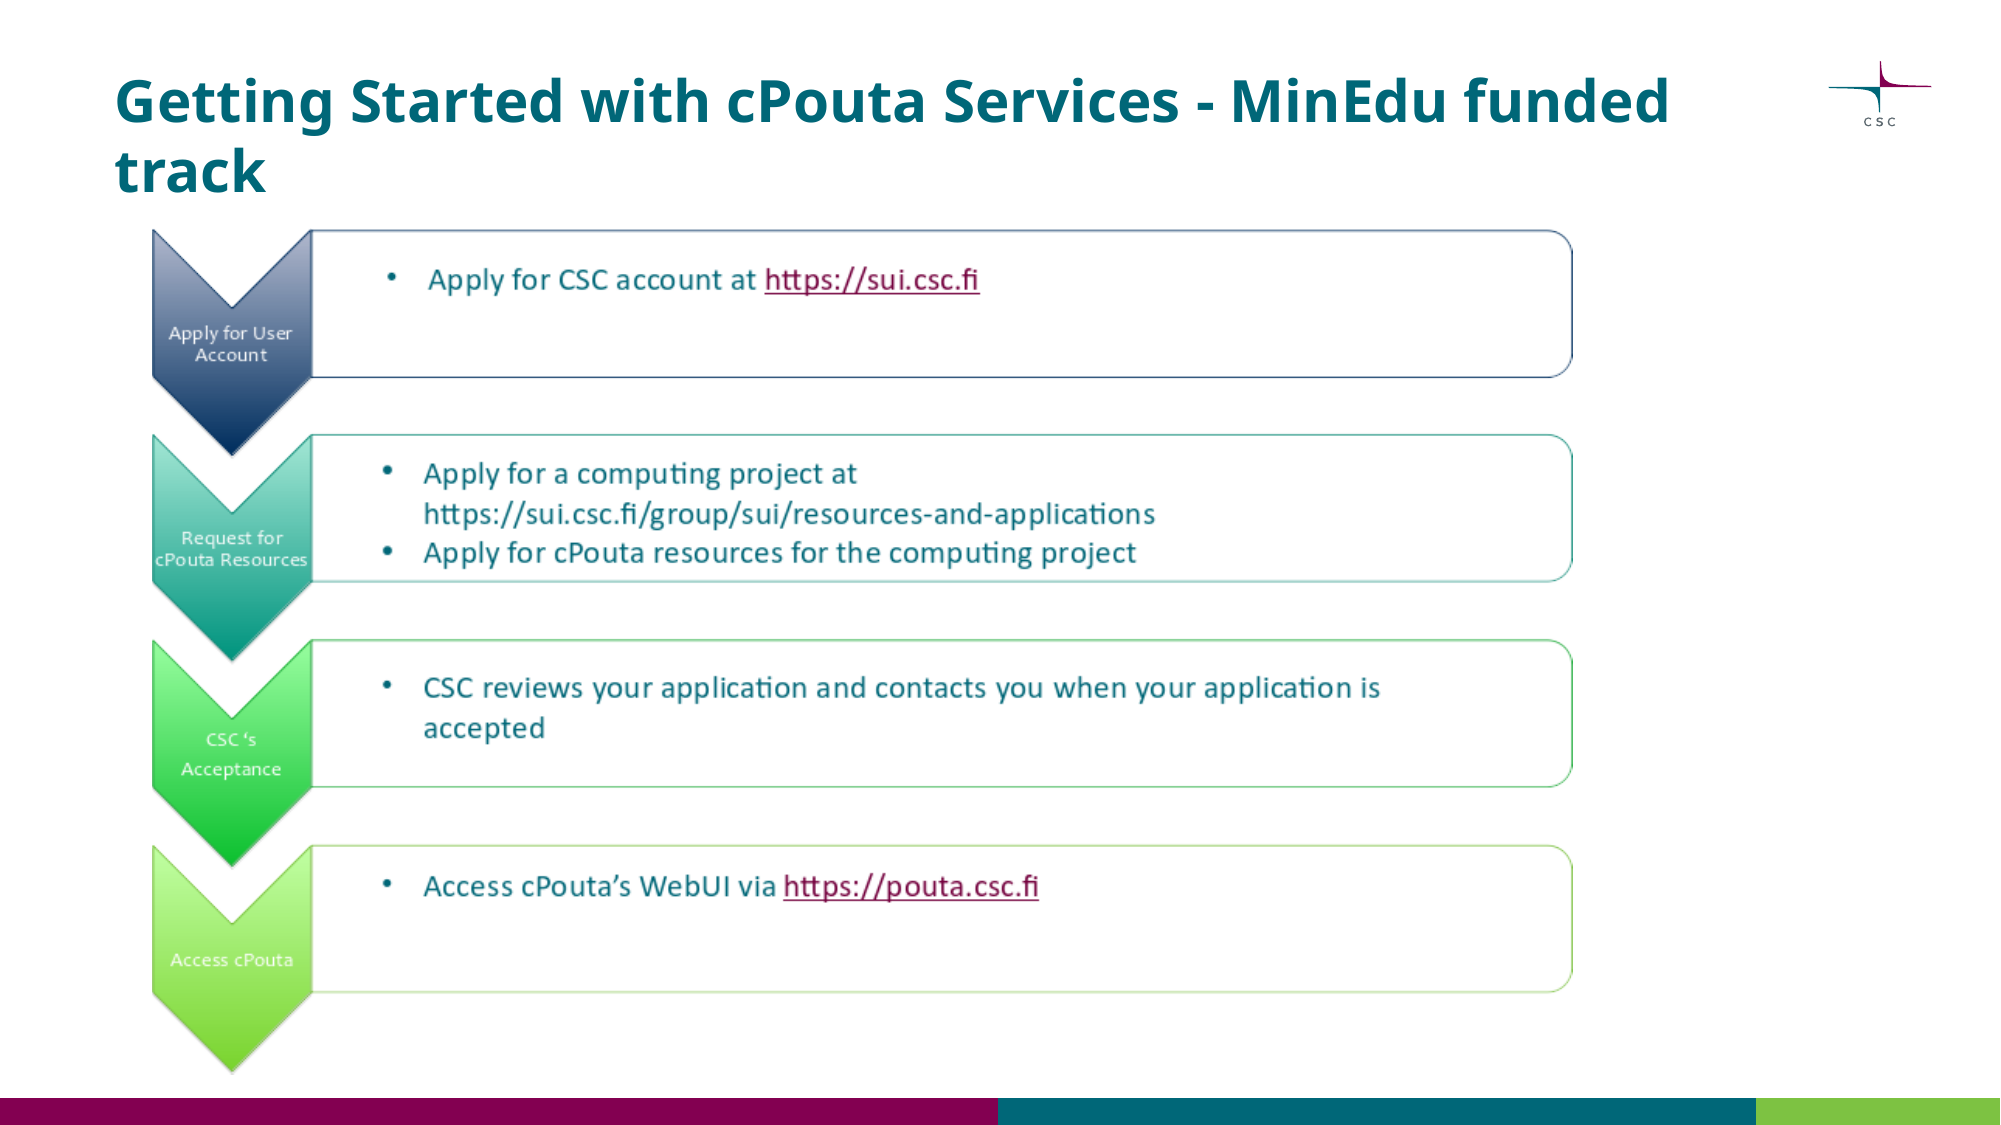

# Getting Started with cPouta Services - MinEdu funded track